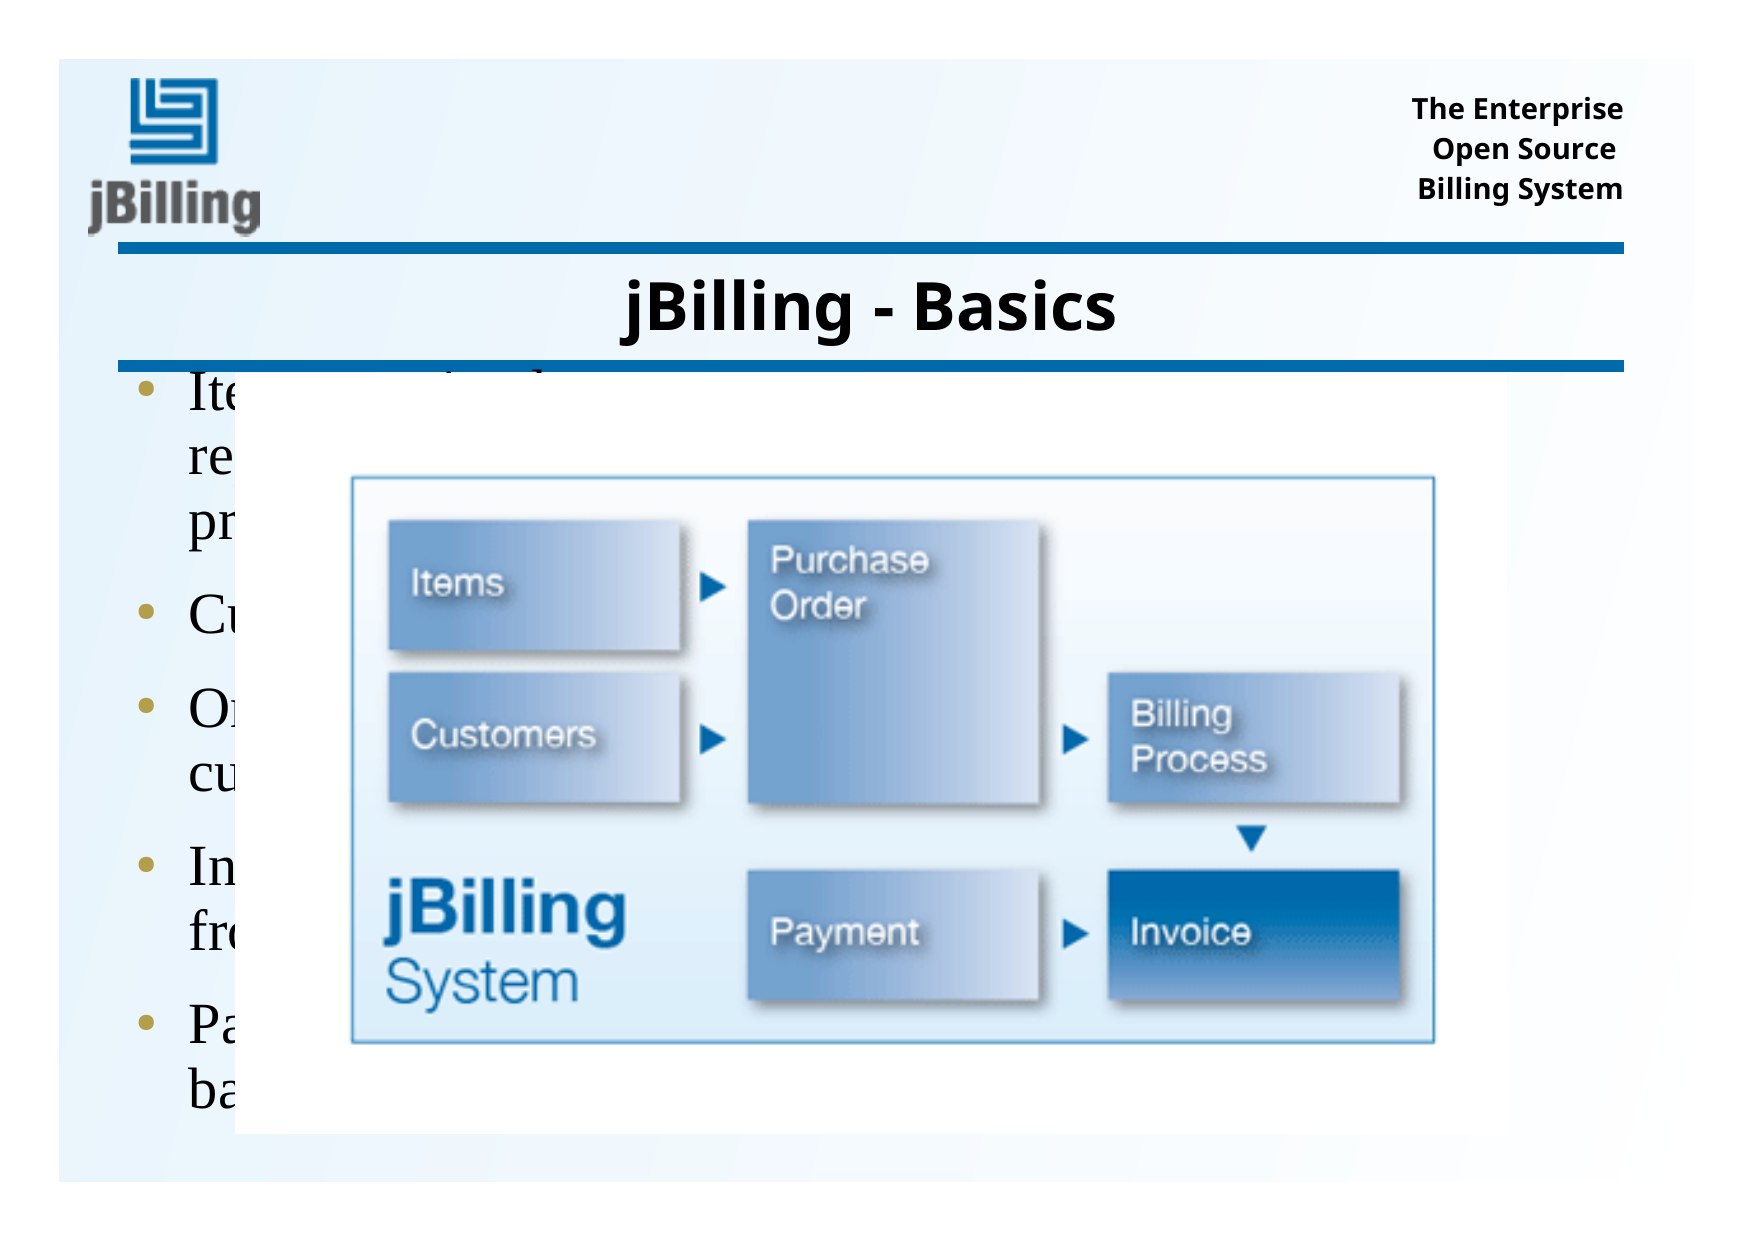

# jBilling - Basics
Items are simple representations of your products and services
Customers buy items
Orders 'connect' items with customers
Invoices are only generated from orders
Payments reduce an invoice balance